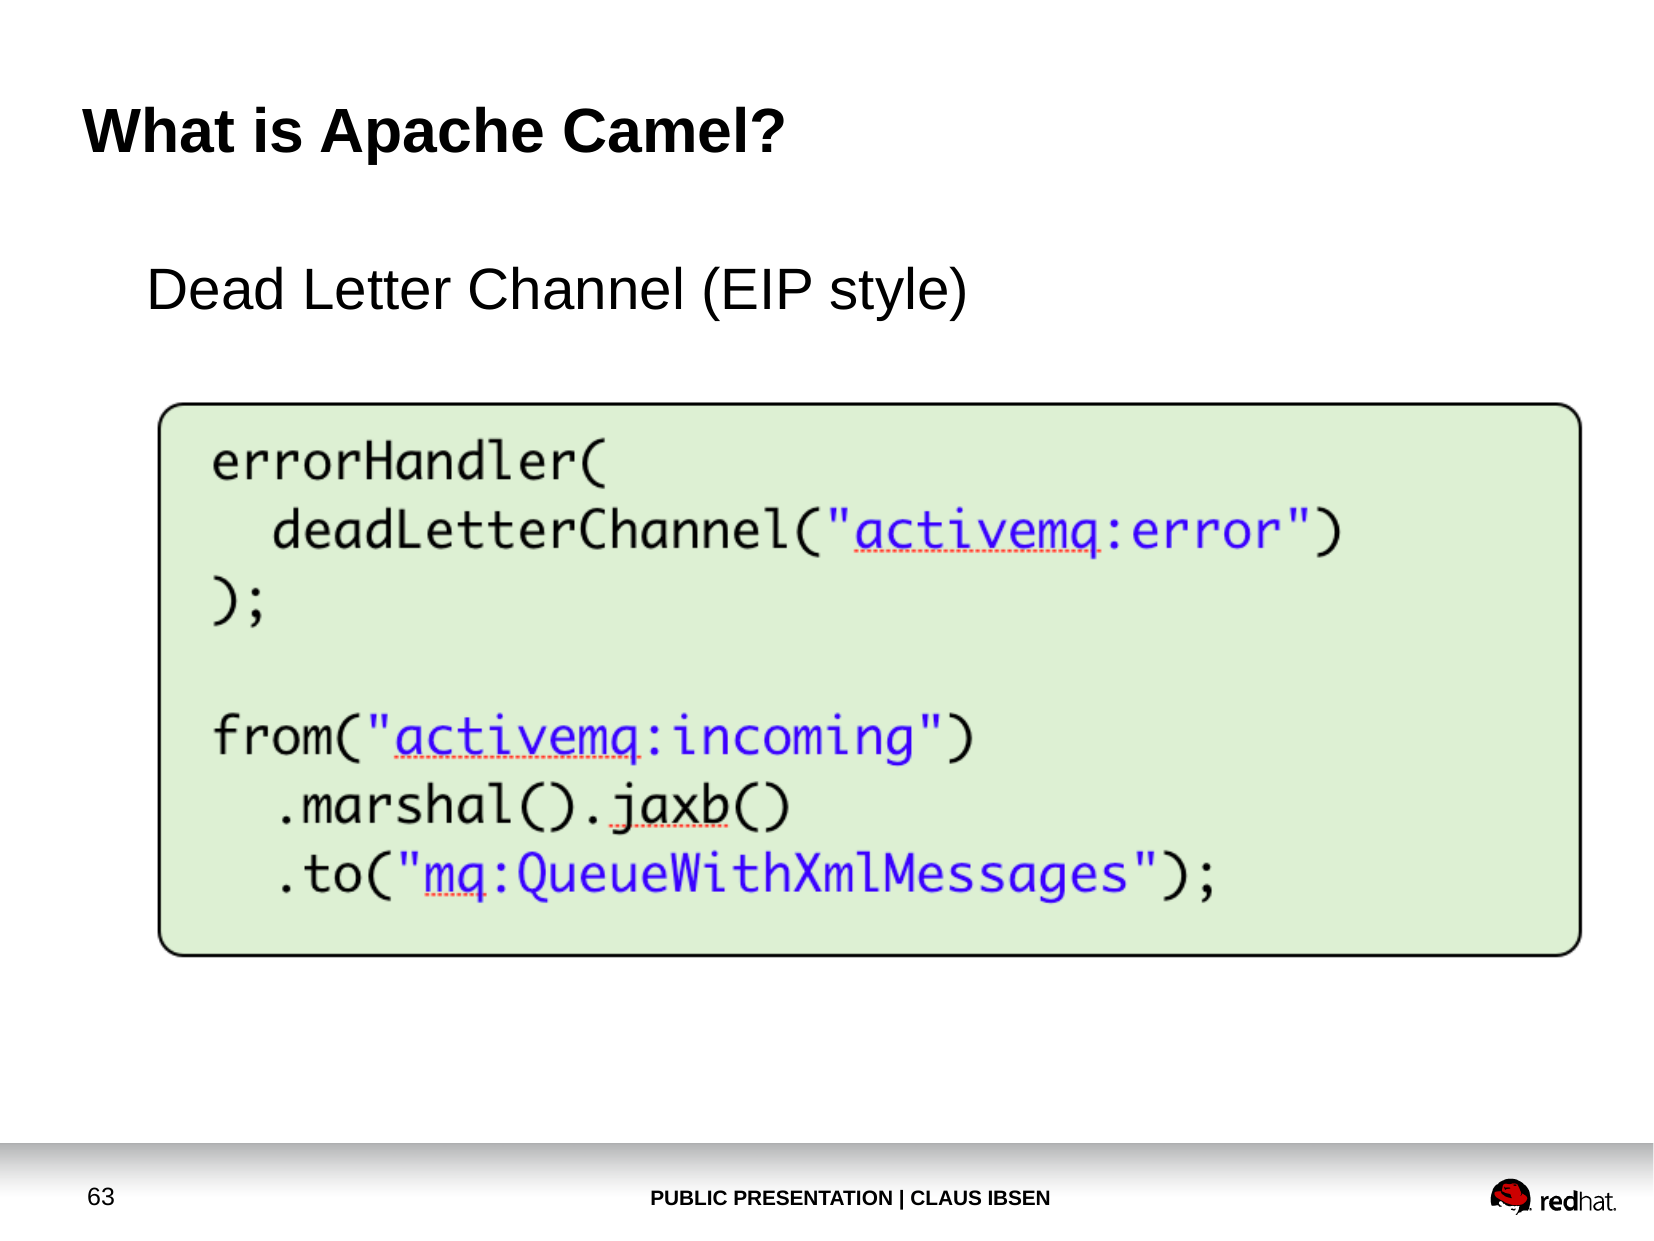

# What is Apache Camel?
Dead Letter Channel (EIP style)